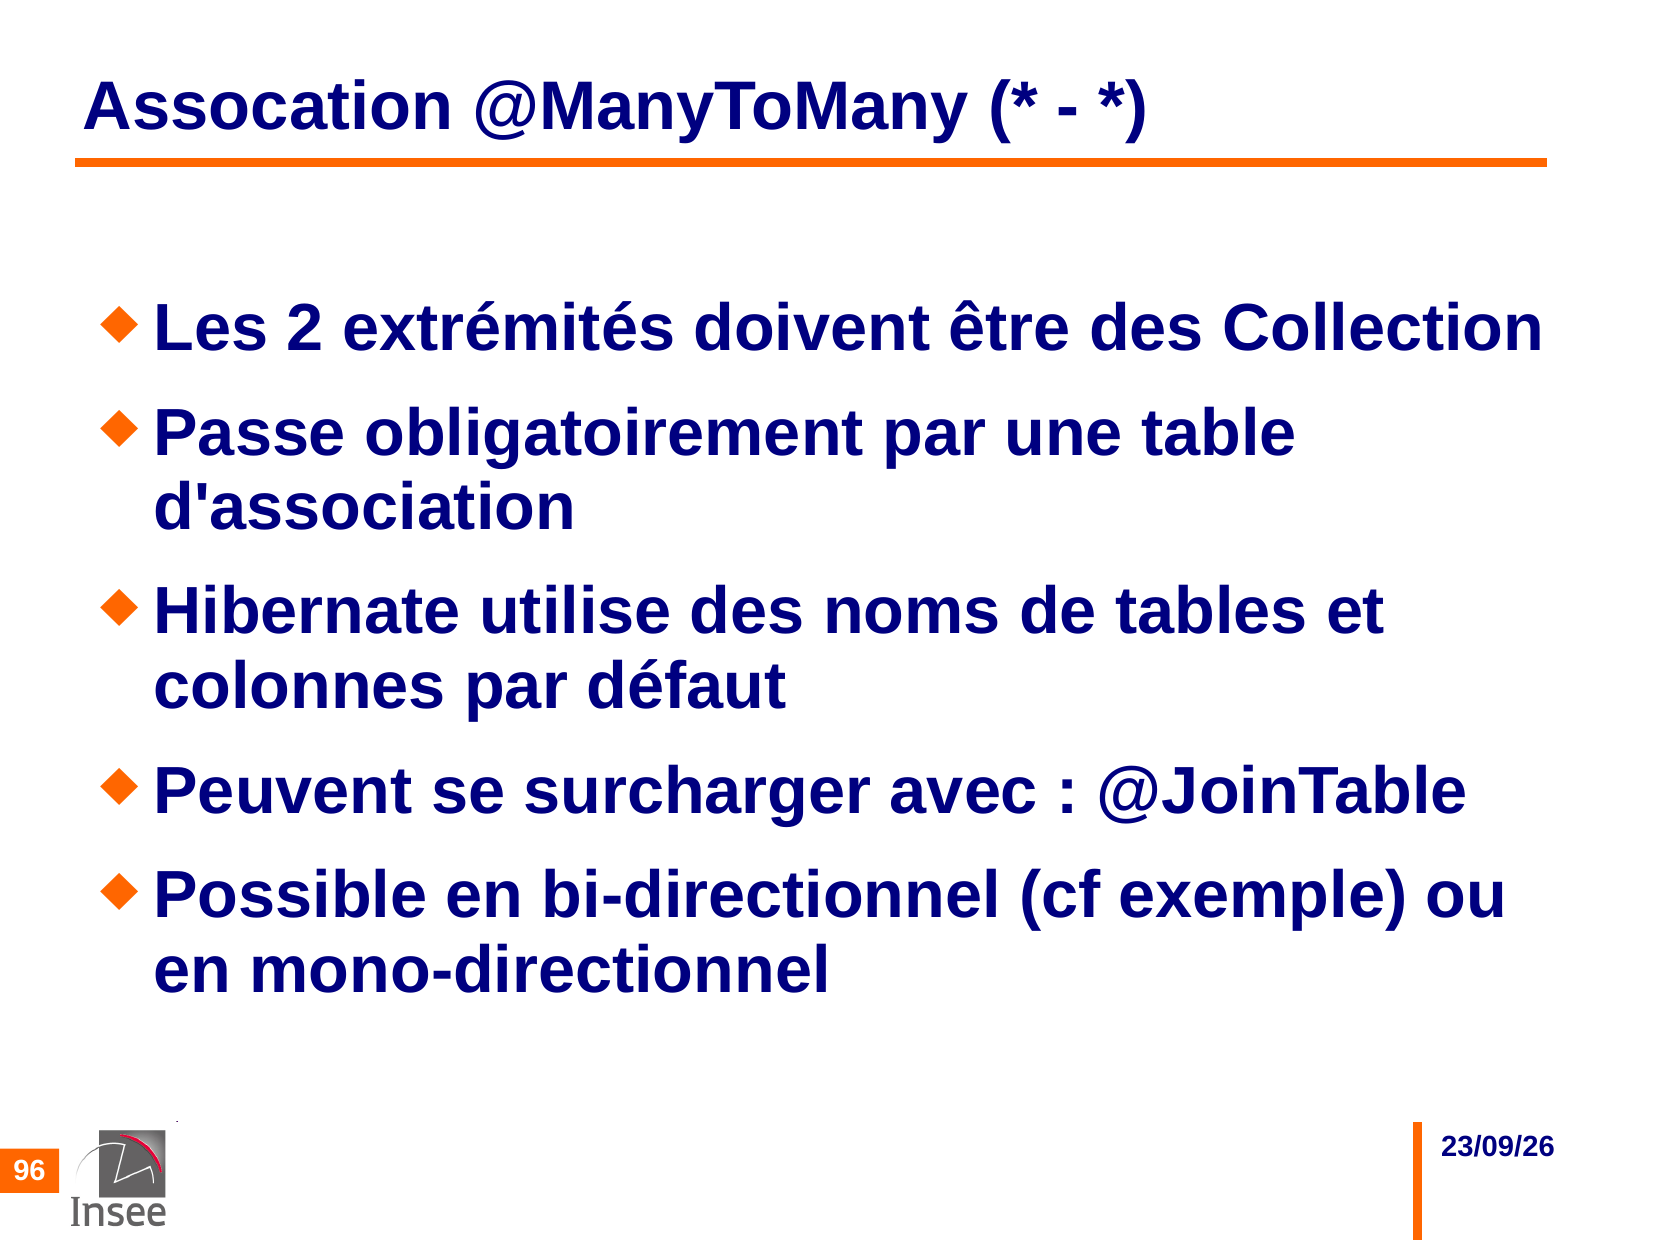

# Assocation @ManyToMany (* - *)
Les 2 extrémités doivent être des Collection
Passe obligatoirement par une table d'association
Hibernate utilise des noms de tables et colonnes par défaut
Peuvent se surcharger avec : @JoinTable
Possible en bi-directionnel (cf exemple) ou en mono-directionnel
96